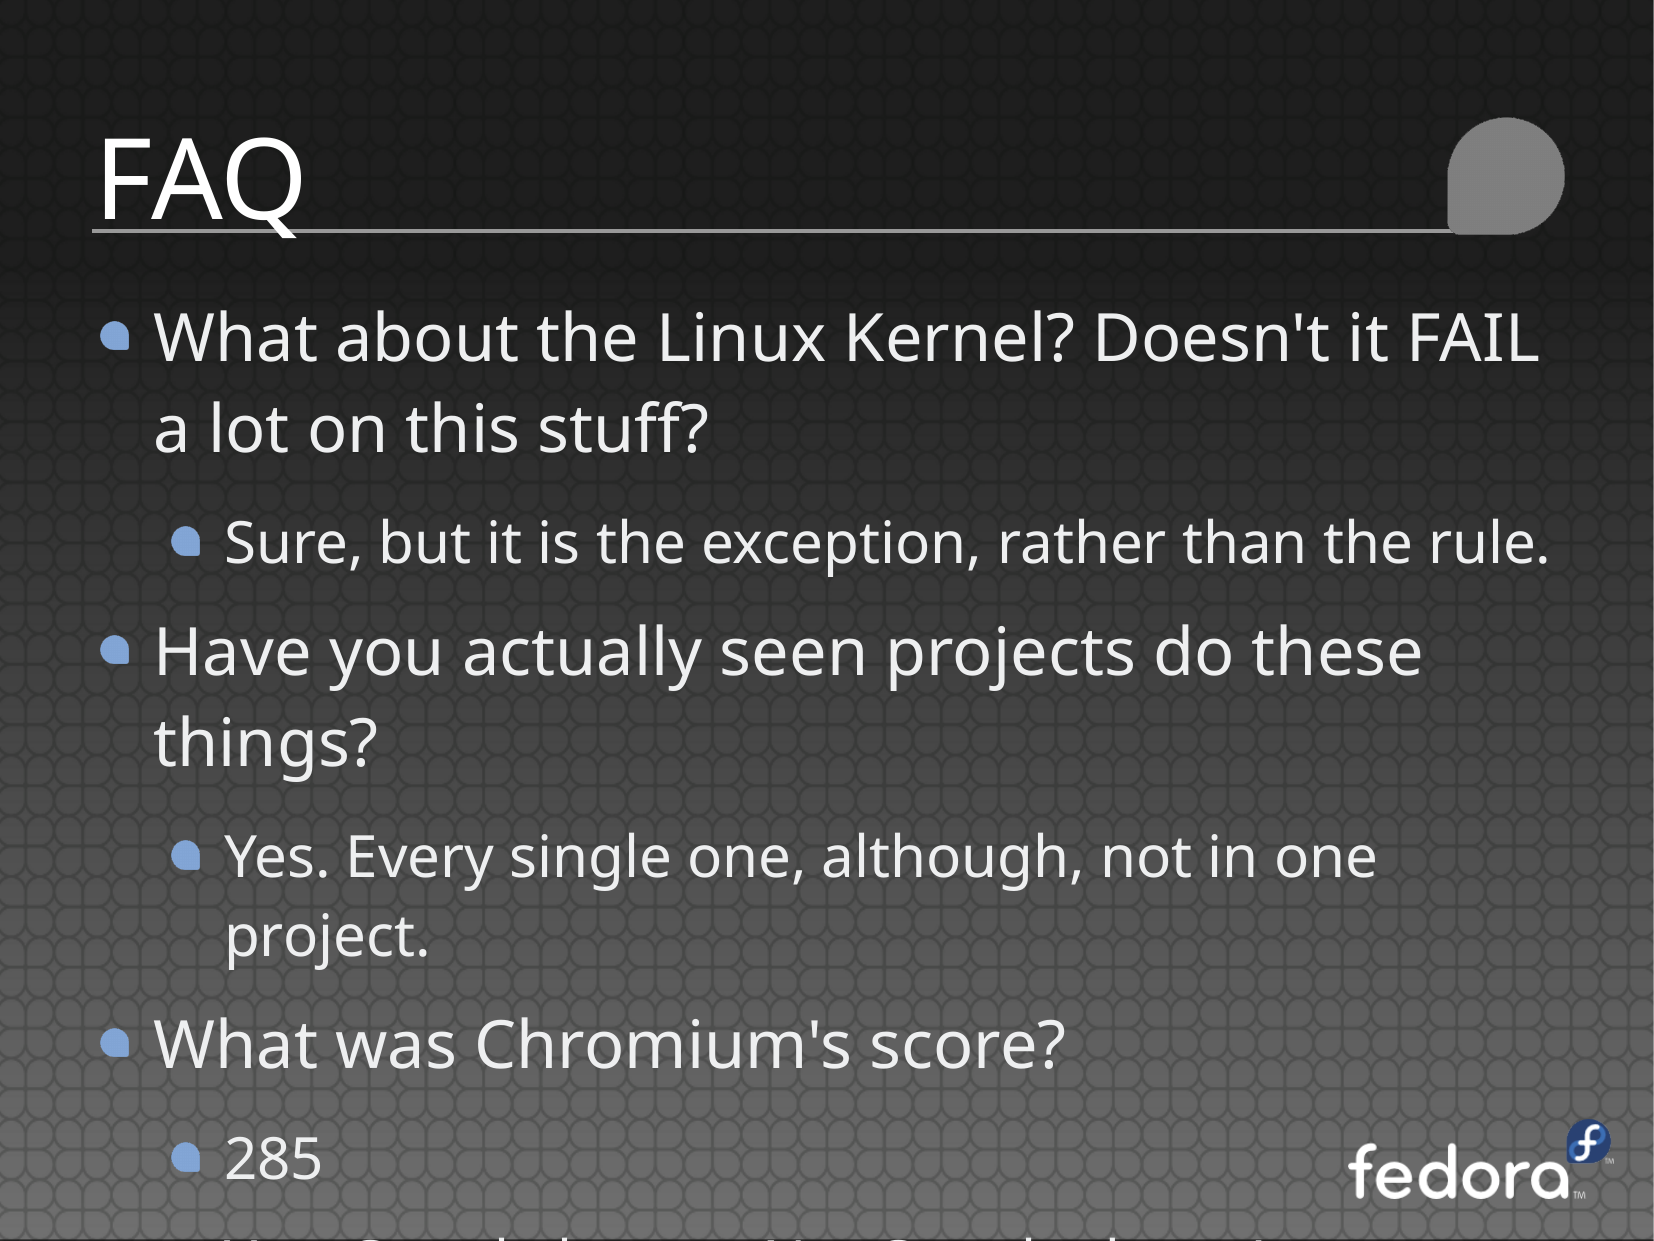

FAQ
# What about the Linux Kernel? Doesn't it FAIL a lot on this stuff?
Sure, but it is the exception, rather than the rule.
Have you actually seen projects do these things?
Yes. Every single one, although, not in one project.
What was Chromium's score?
285
Yes, Google knows. No, Google doesn't care.